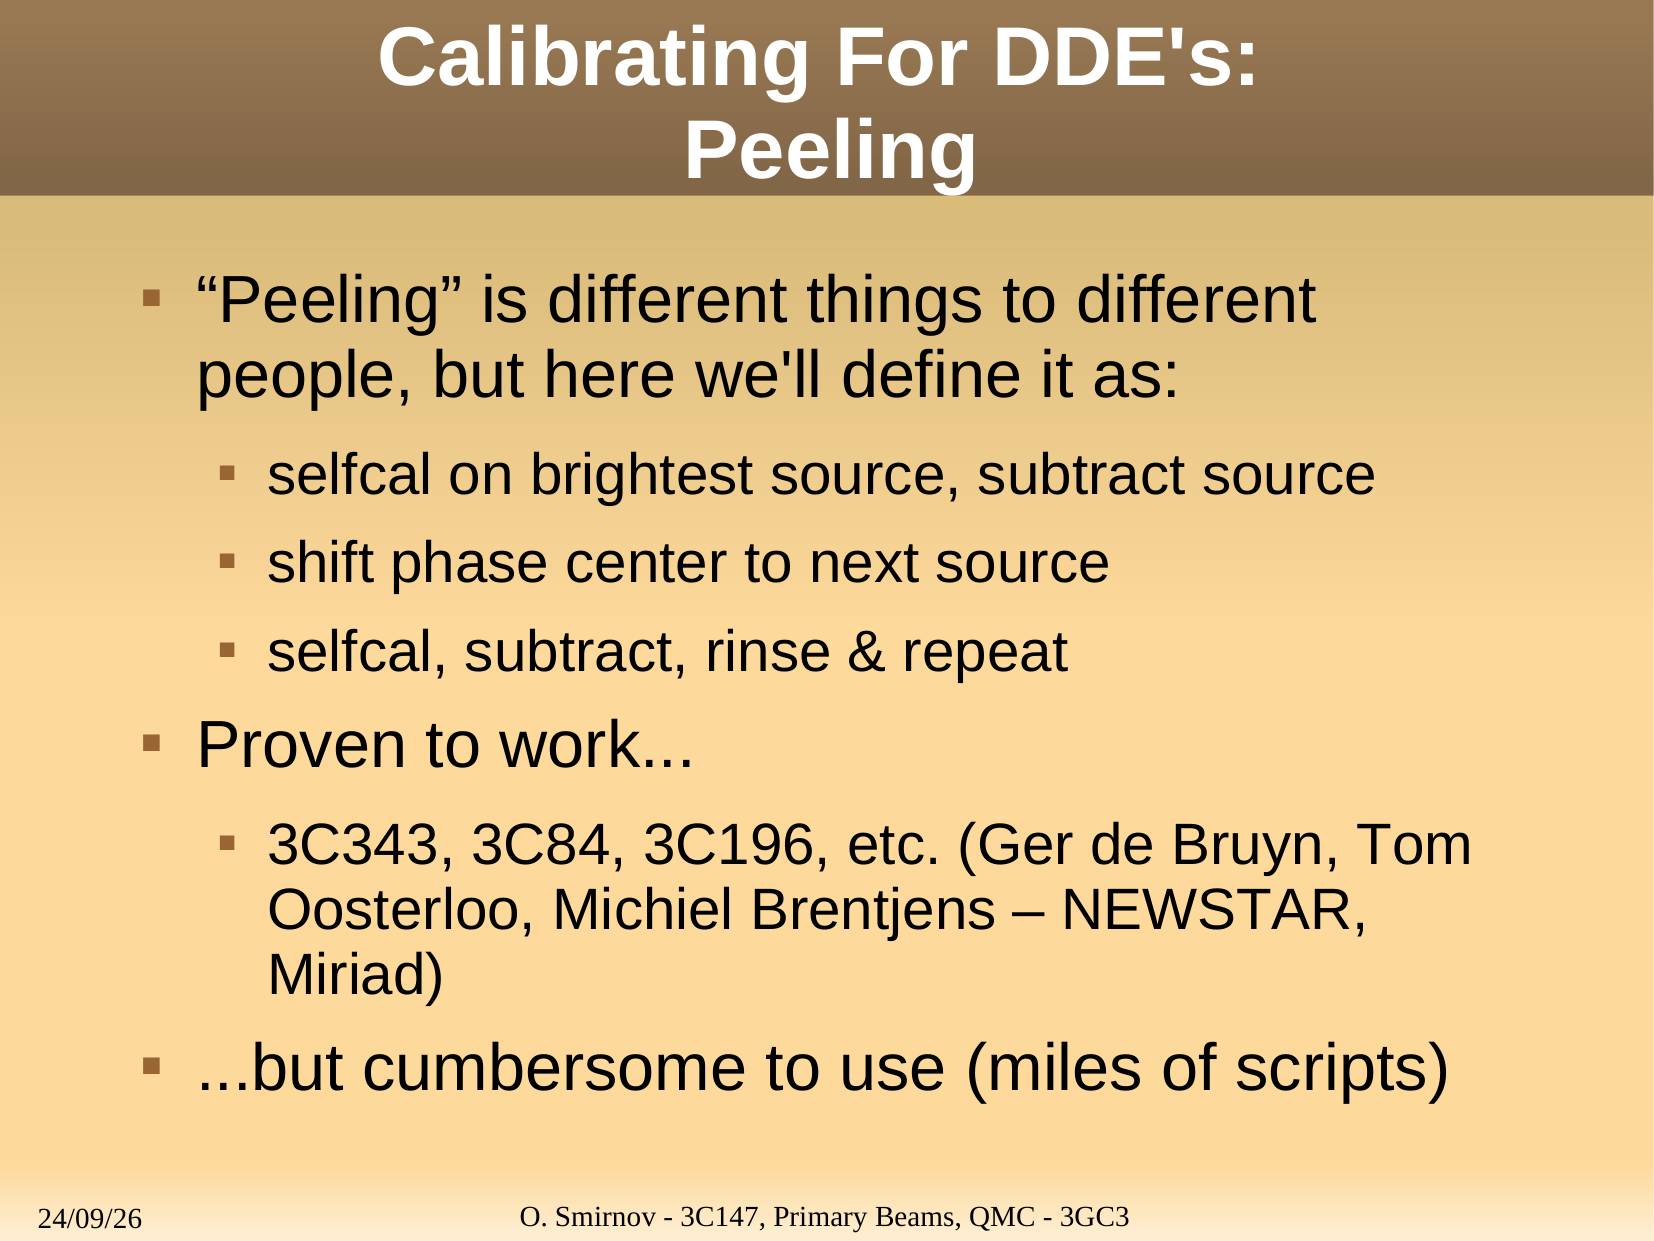

# Calibrating For DDE's: Peeling
“Peeling” is different things to different people, but here we'll define it as:
selfcal on brightest source, subtract source
shift phase center to next source
selfcal, subtract, rinse & repeat
Proven to work...
3C343, 3C84, 3C196, etc. (Ger de Bruyn, Tom Oosterloo, Michiel Brentjens – NEWSTAR, Miriad)
...but cumbersome to use (miles of scripts)
O. Smirnov - 3C147, Primary Beams, QMC - 3GC3